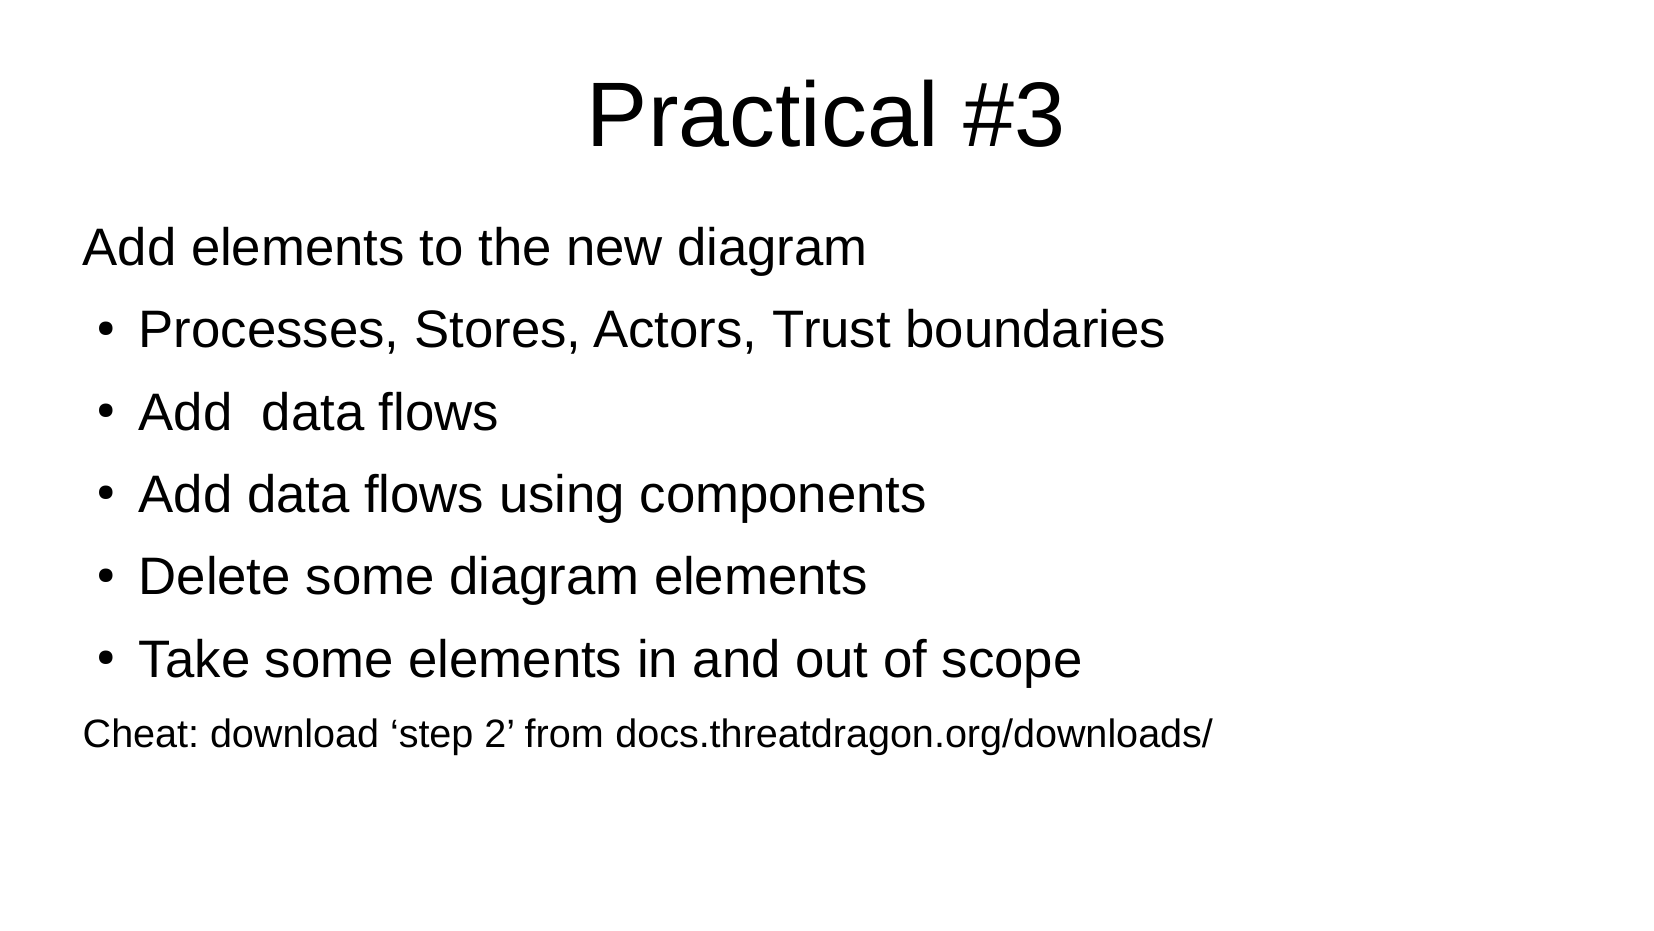

# Practical #3
Add elements to the new diagram
Processes, Stores, Actors, Trust boundaries
Add data flows
Add data flows using components
Delete some diagram elements
Take some elements in and out of scope
Cheat: download ‘step 2’ from docs.threatdragon.org/downloads/